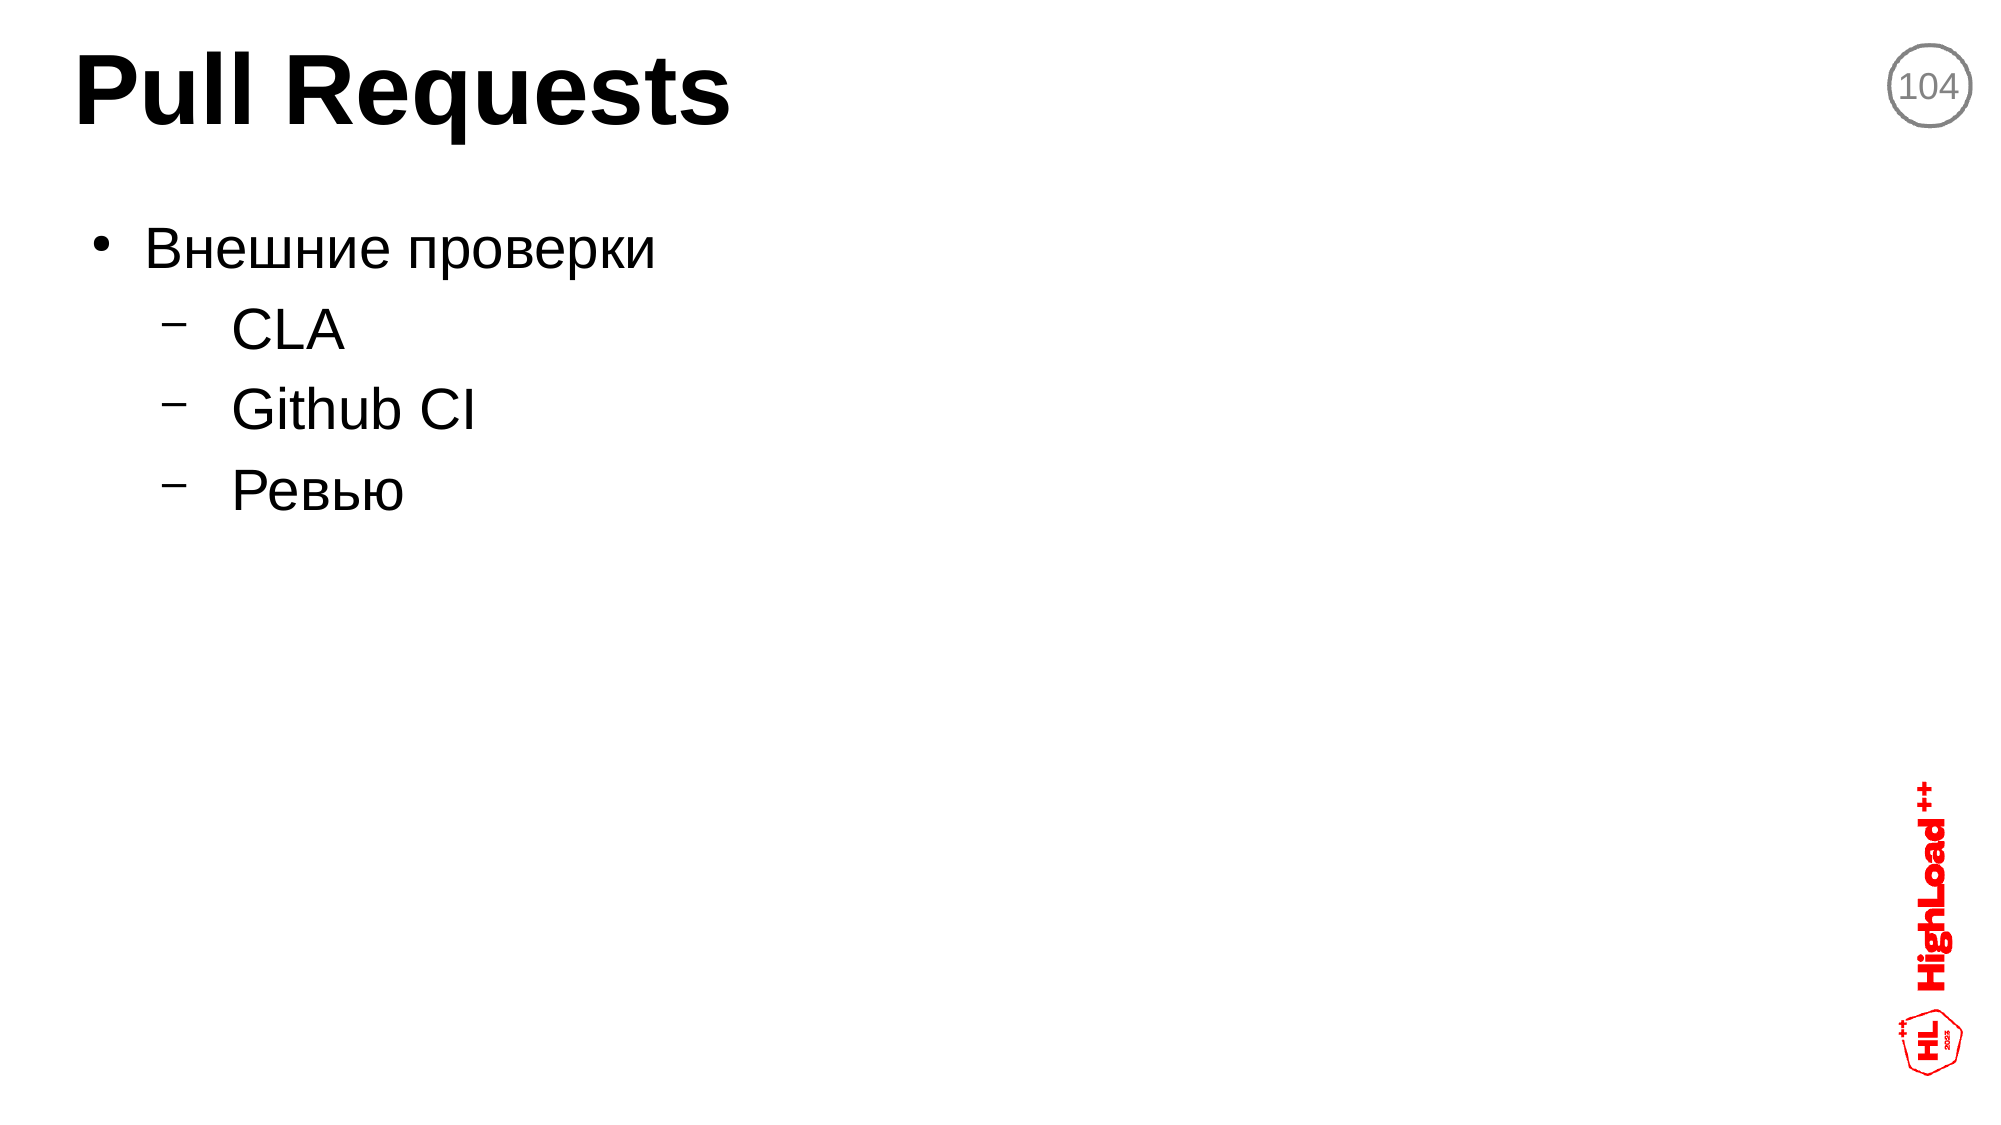

# Pull Requests
104
Внешние проверки
 CLA
 Github CI
 Ревью